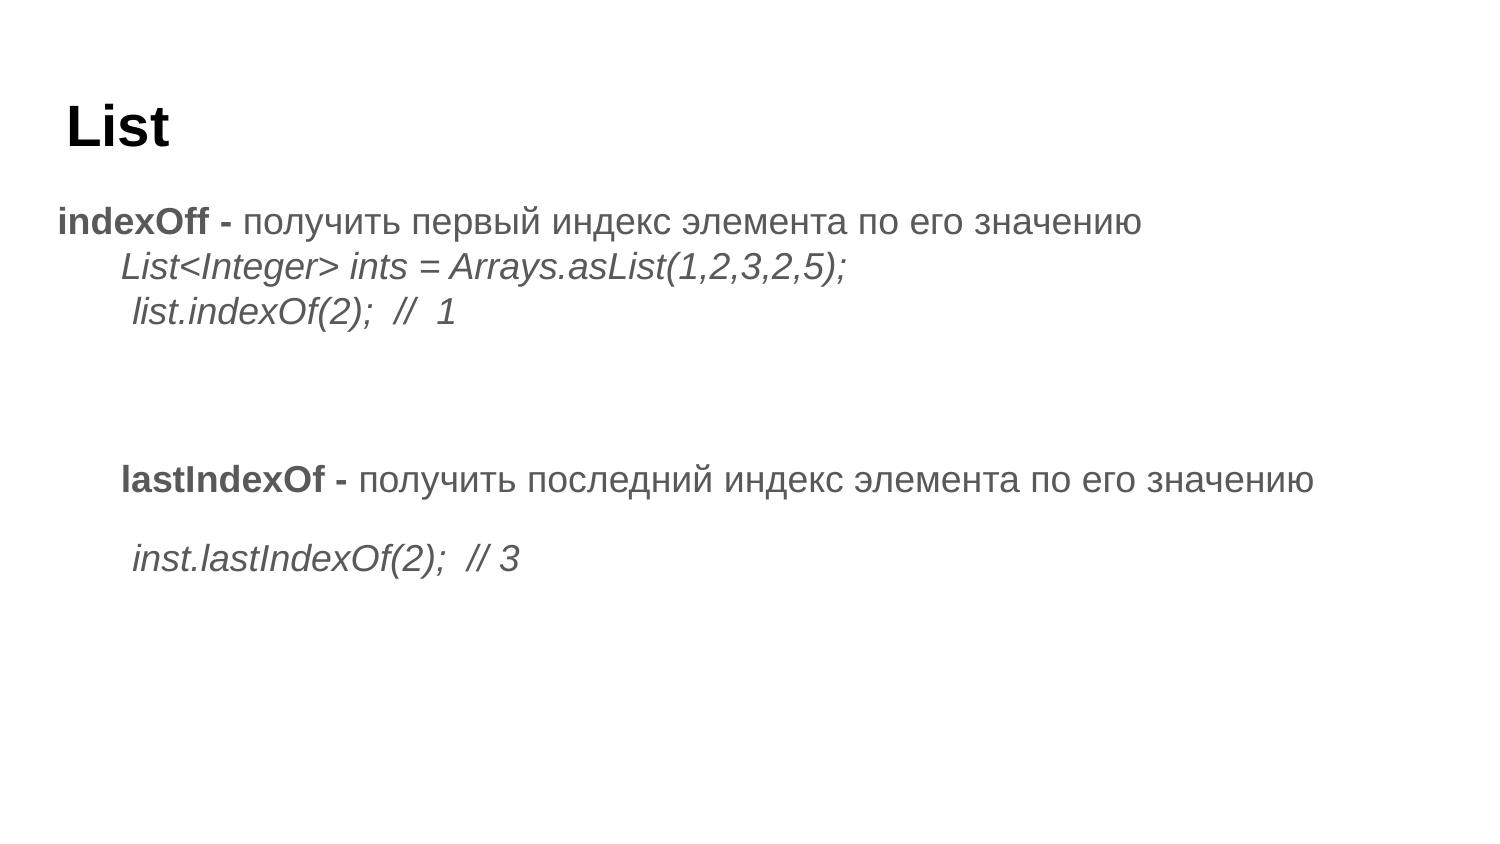

# List
indexOff - получить первый индекс элемента по его значению
List<Integer> ints = Arrays.asList(1,2,3,2,5);
	list.indexOf(2); // 1
lastIndexOf - получить последний индекс элемента по его значению
	inst.lastIndexOf(2); // 3